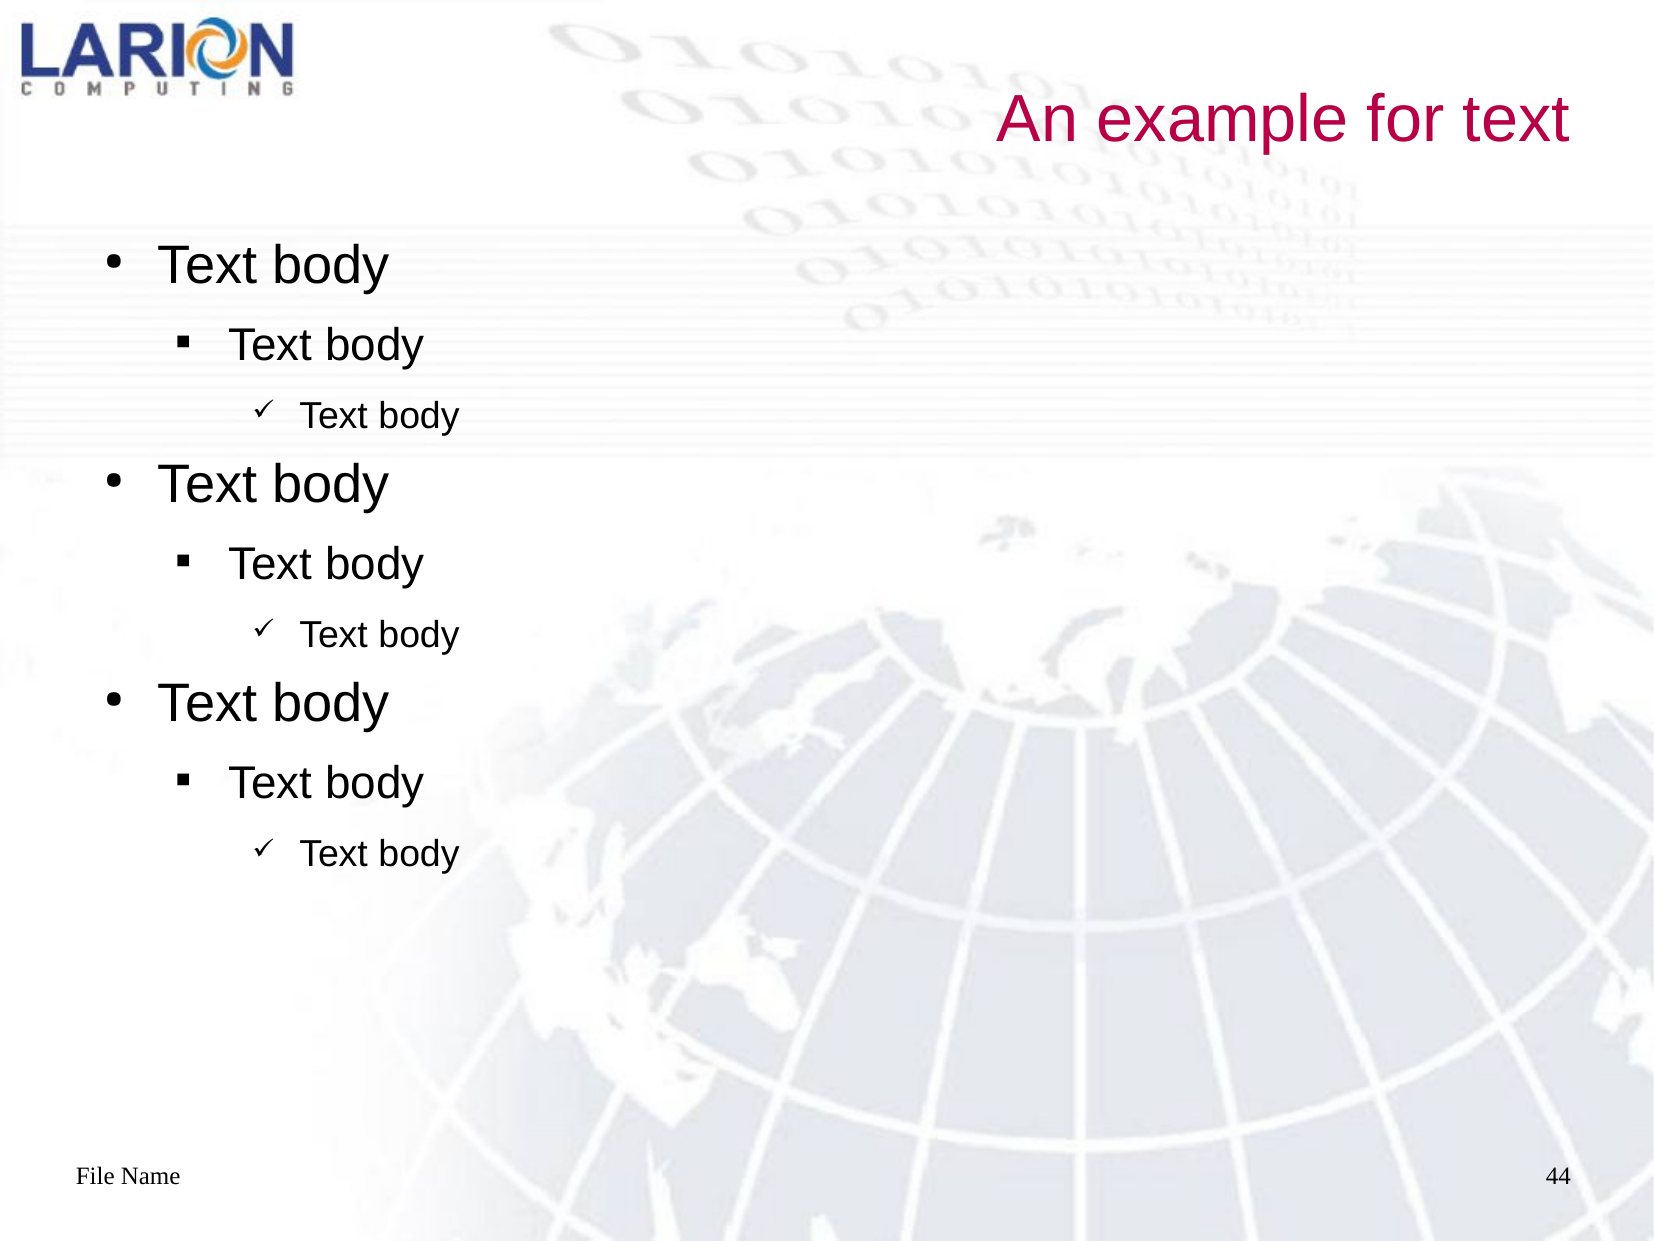

# An example for text
Text body
Text body
Text body
Text body
Text body
Text body
Text body
Text body
Text body
File Name
44